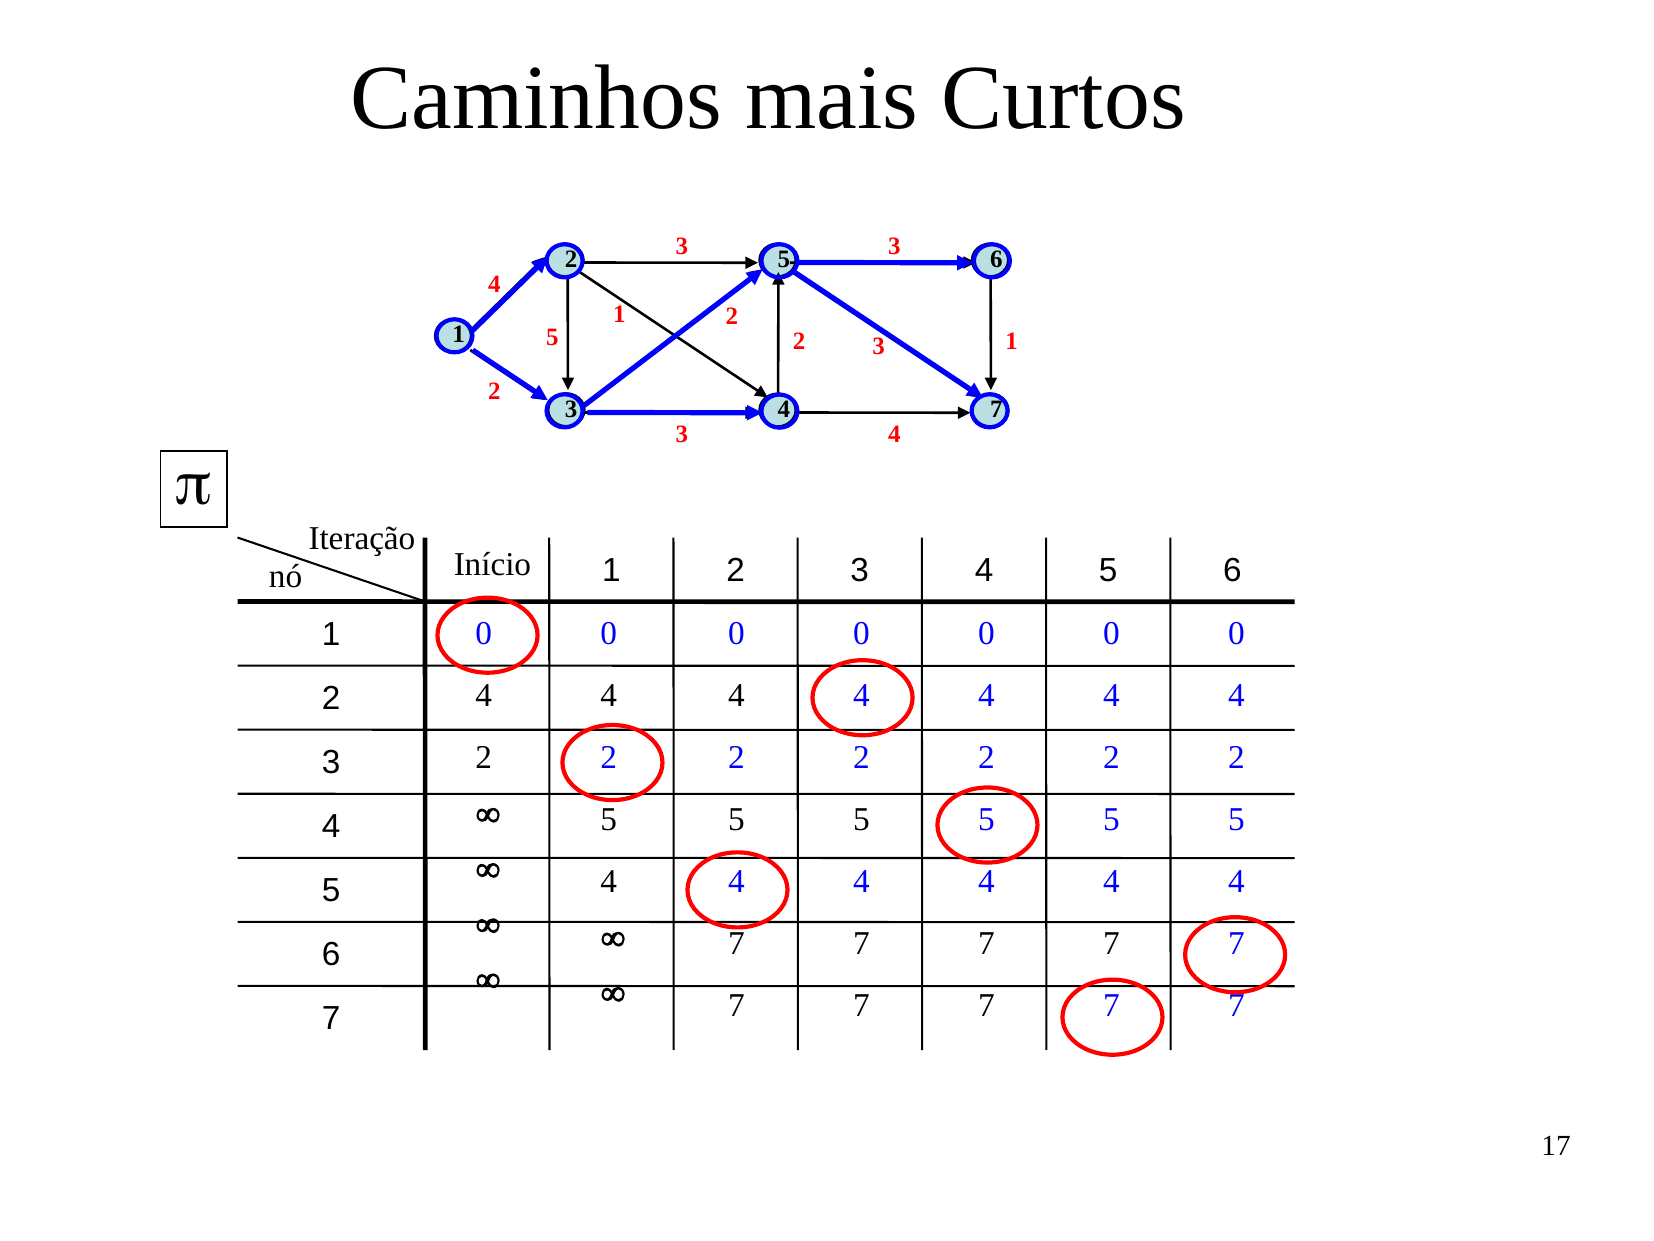

# Caminhos mais Curtos
3
3
2
5
6
4
1
2
1
5
2
1
3
2
3
4
7
3
4

Iteração
1
2
3
4
5
6
1
2
3
4
5
6
7
Início
nó
0
4
2




0
4
2
5
4


0
4
2
5
4
7
7
0
4
2
5
4
7
7
0
4
2
5
4
7
7
0
4
2
5
4
7
7
0
4
2
5
4
7
7
17